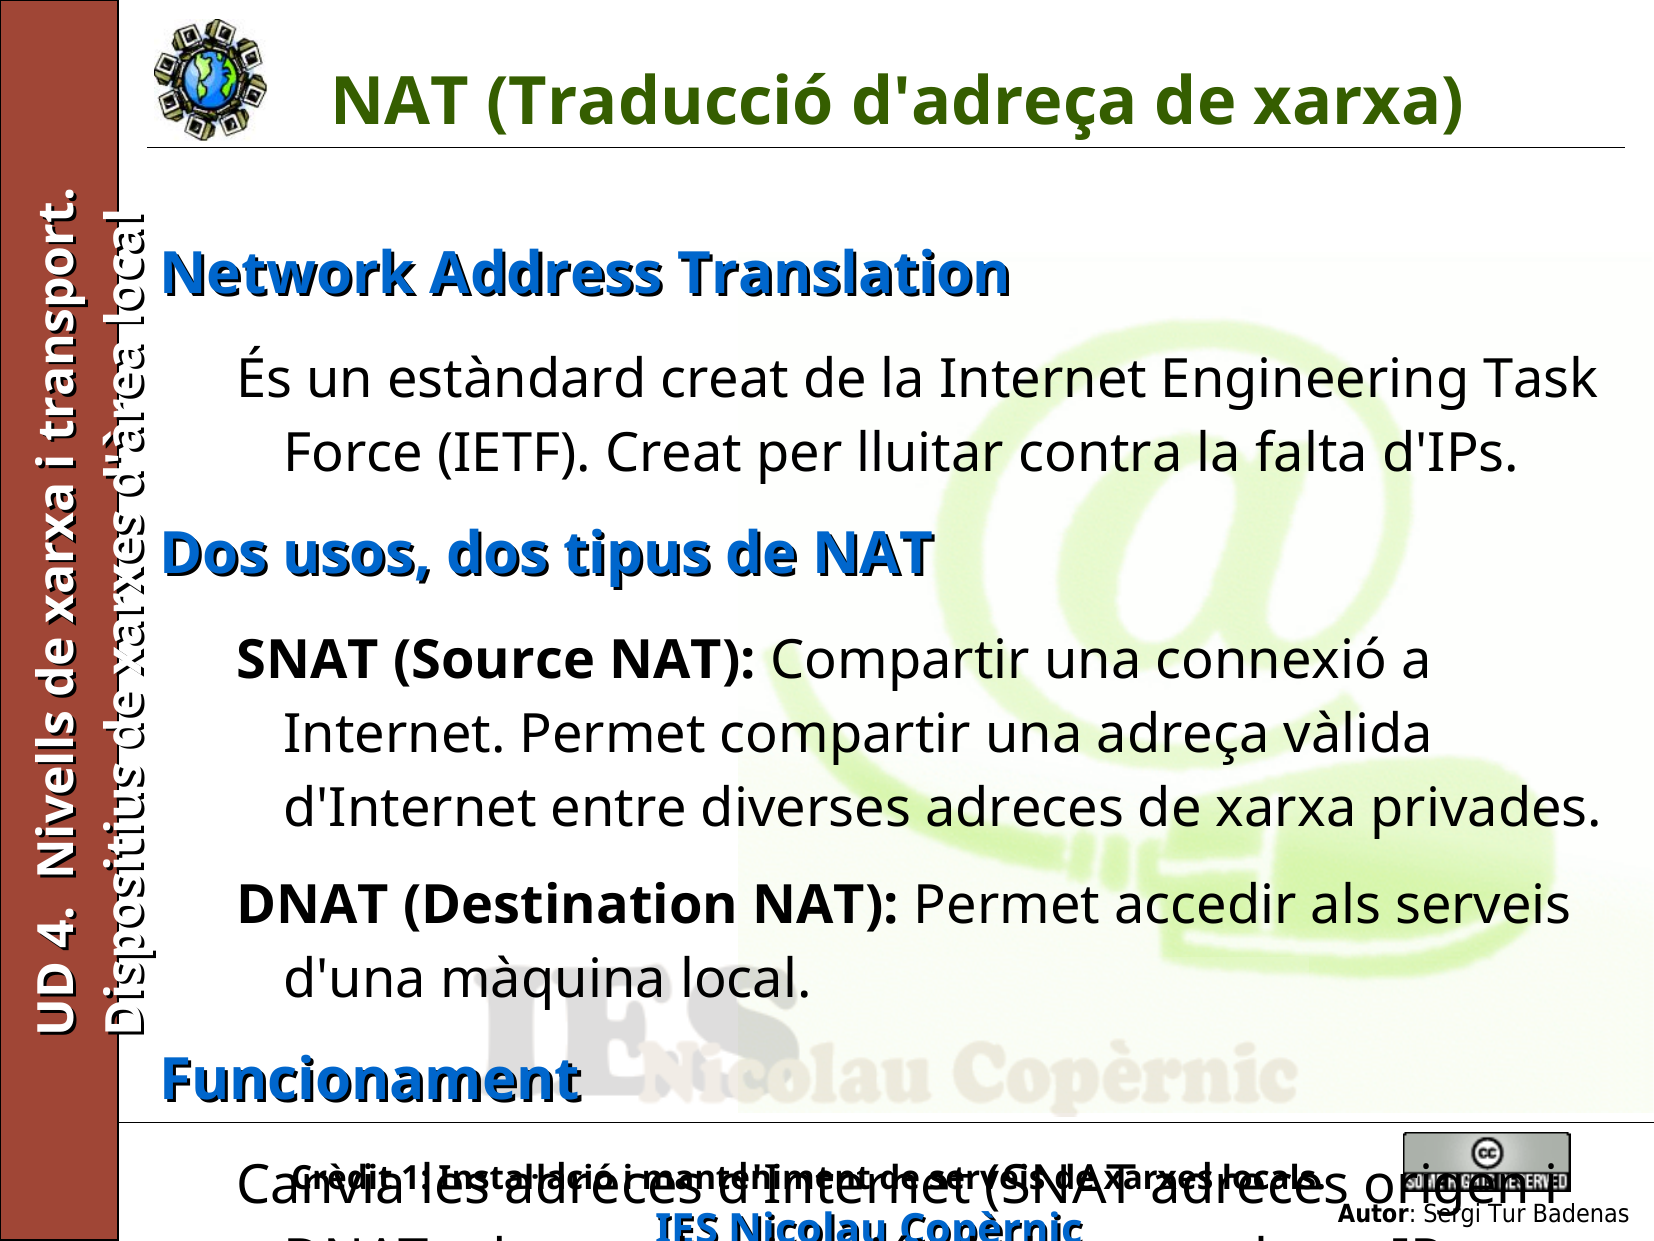

# NAT (Traducció d'adreça de xarxa)
Network Address Translation
És un estàndard creat de la Internet Engineering Task Force (IETF). Creat per lluitar contra la falta d'IPs.
Dos usos, dos tipus de NAT
SNAT (Source NAT): Compartir una connexió a Internet. Permet compartir una adreça vàlida d'Internet entre diverses adreces de xarxa privades.
DNAT (Destination NAT): Permet accedir als serveis d'una màquina local.
Funcionament
Canvia les adreces d'Internet (SNAT adreces origen i DNAT adreces destinació) de les capçaleres IP.